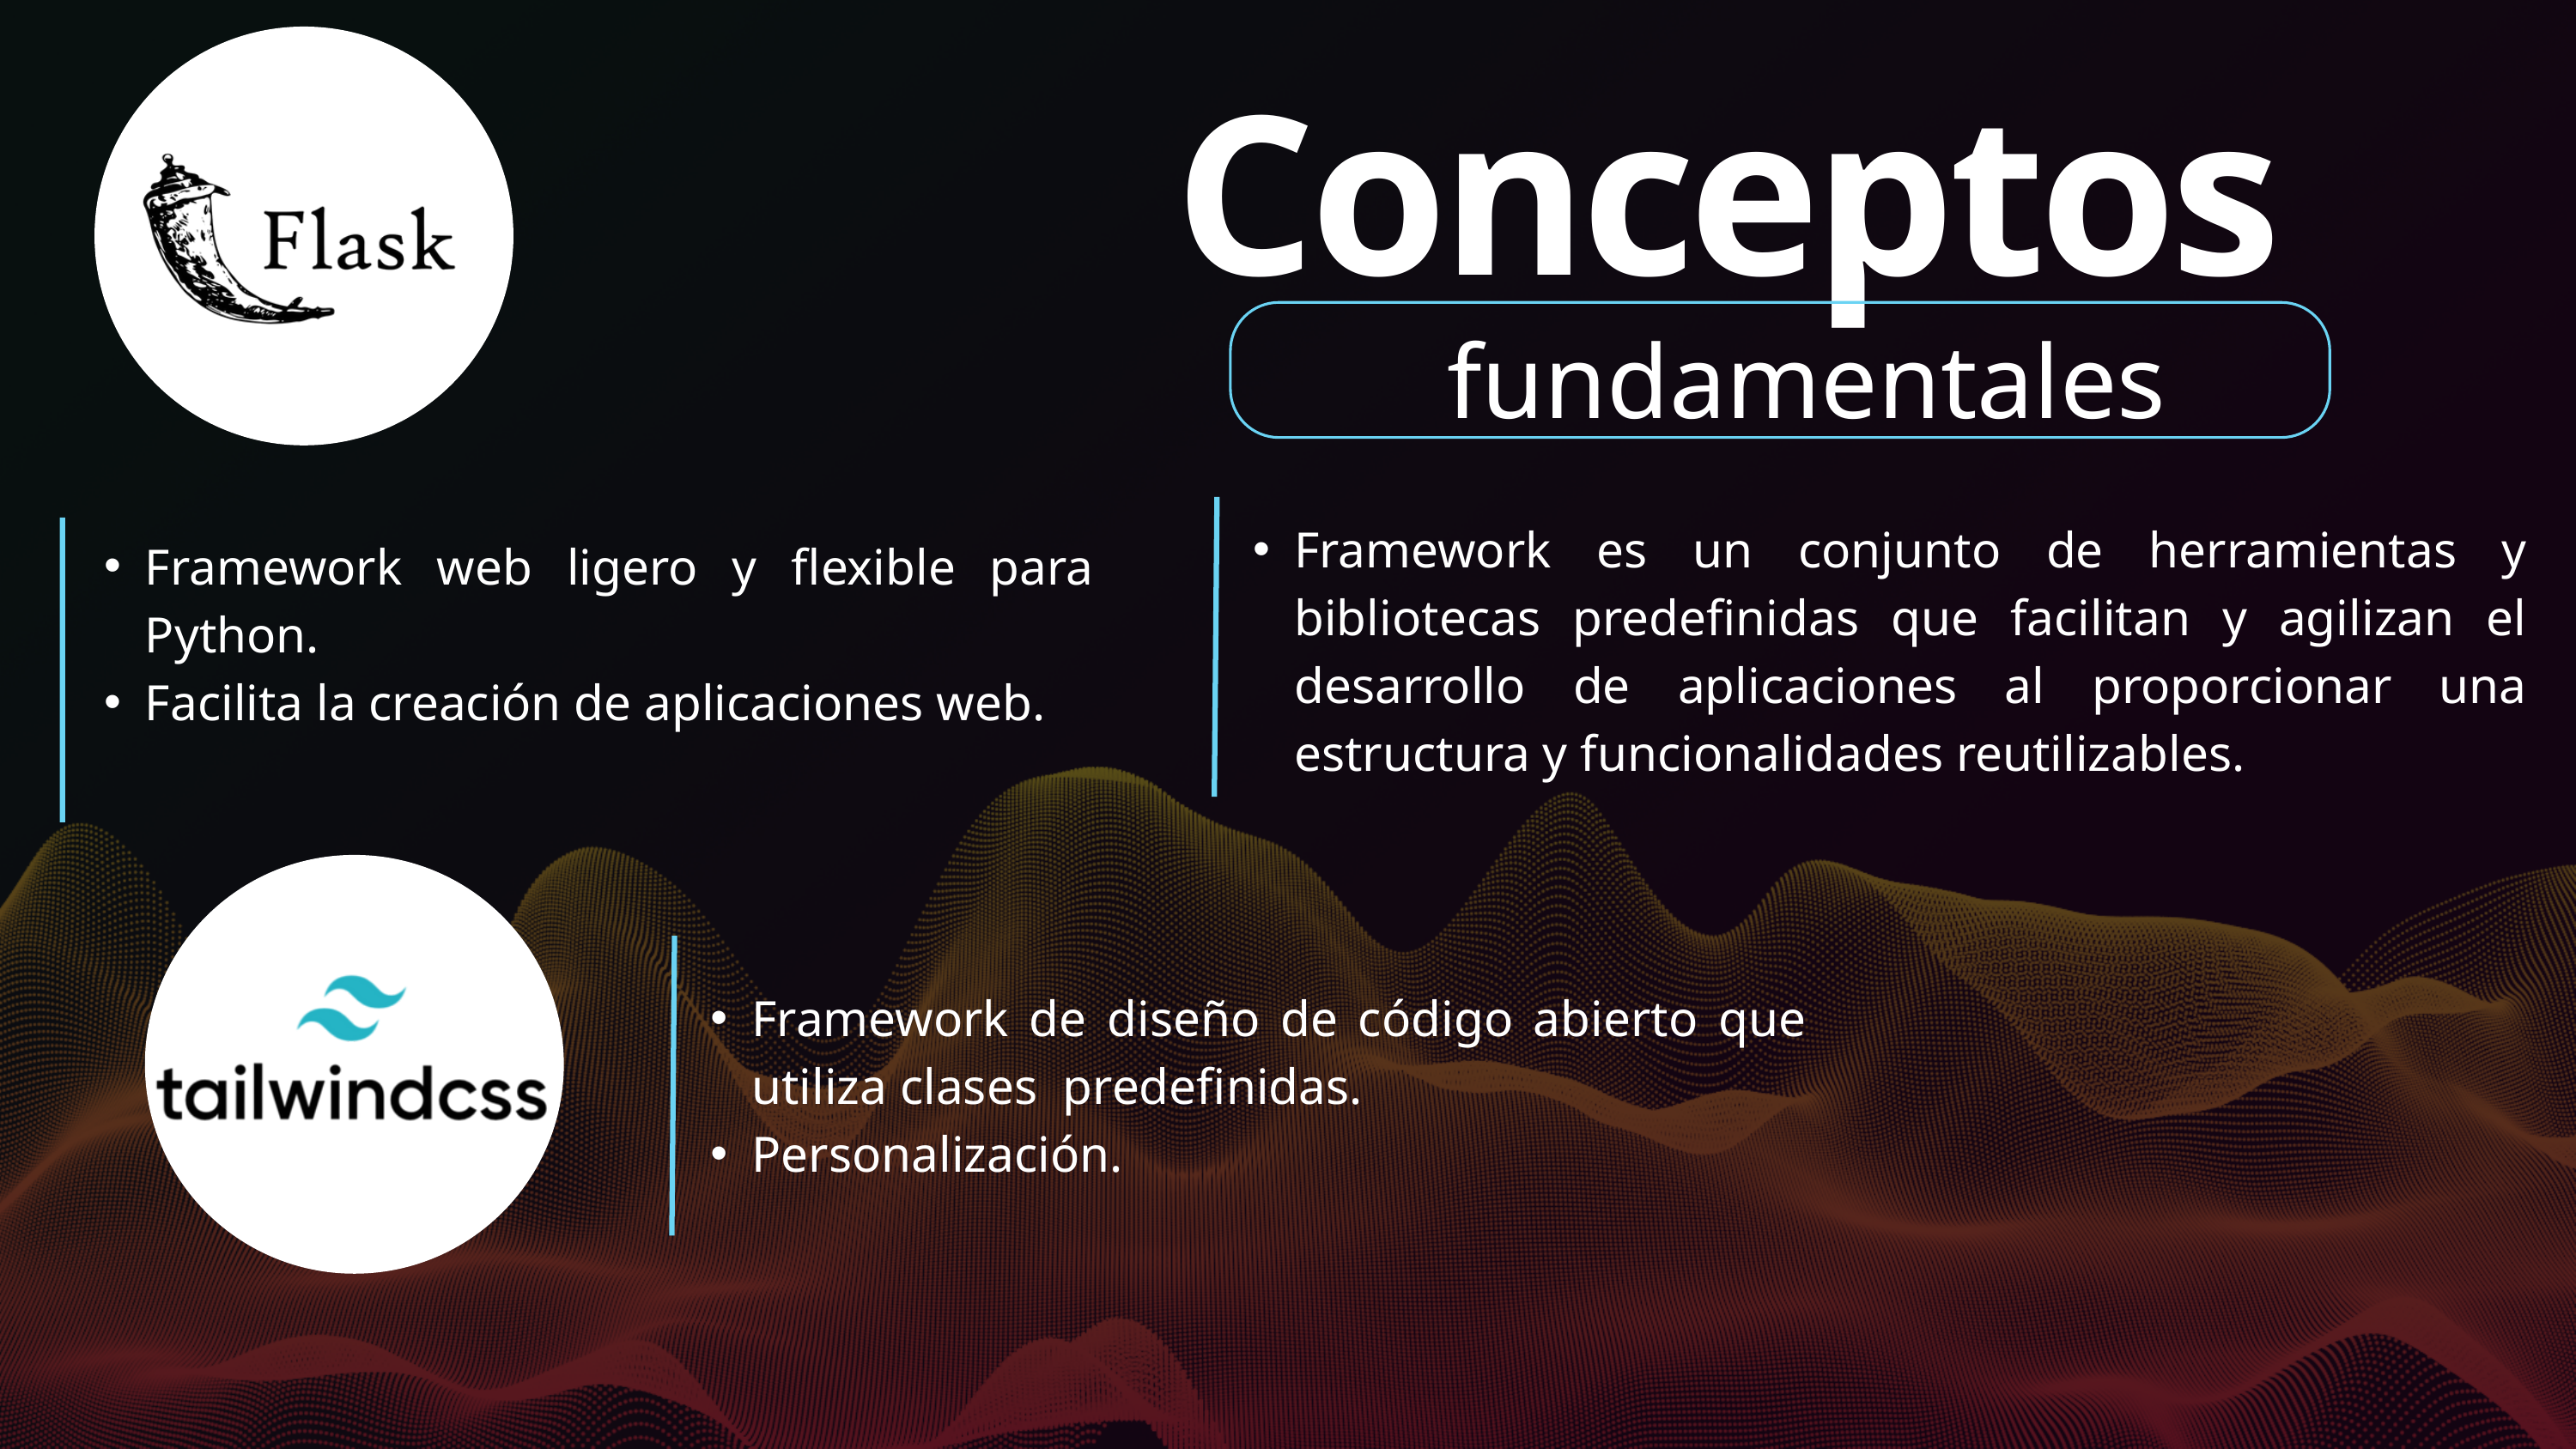

Conceptos
fundamentales
Framework es un conjunto de herramientas y bibliotecas predefinidas que facilitan y agilizan el desarrollo de aplicaciones al proporcionar una estructura y funcionalidades reutilizables.
Framework web ligero y flexible para Python.
Facilita la creación de aplicaciones web.
Framework de diseño de código abierto que utiliza clases predefinidas.
Personalización.